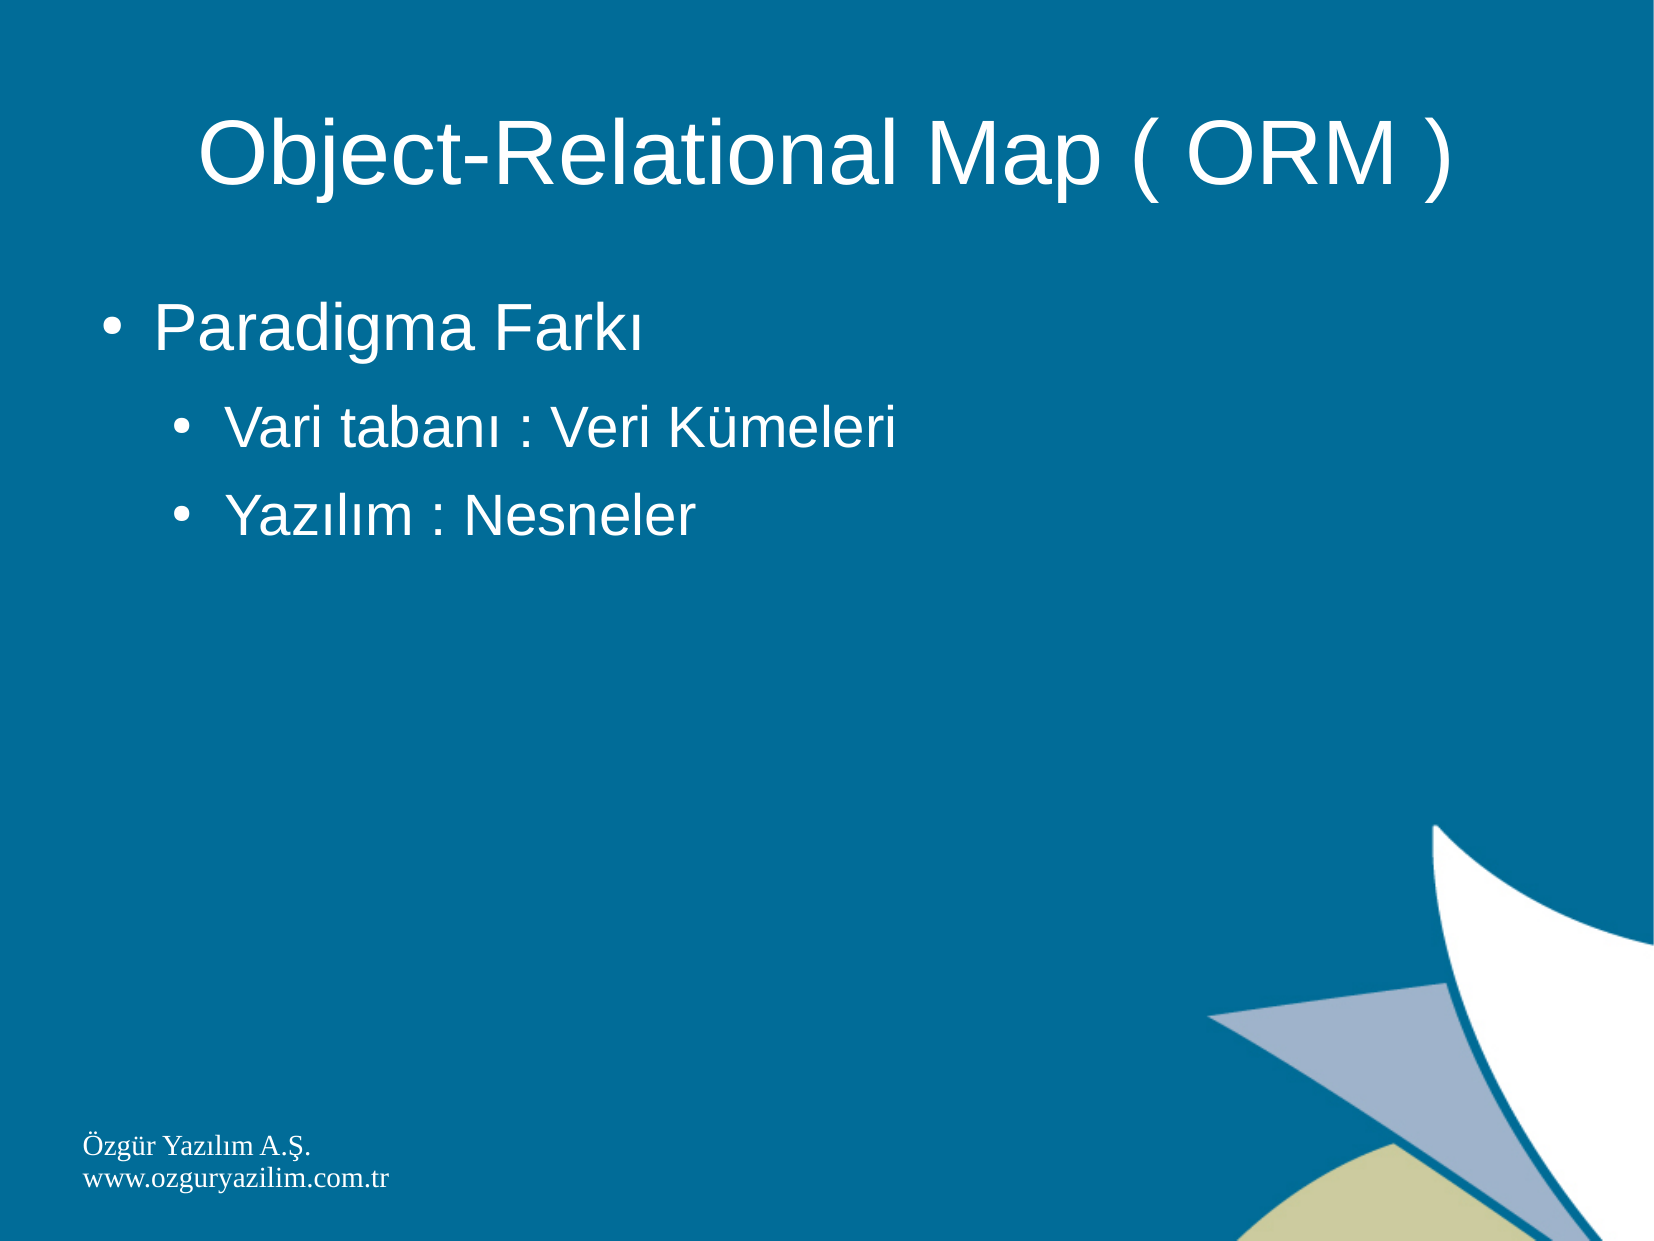

# Object-Relational Map ( ORM )
Paradigma Farkı
Vari tabanı : Veri Kümeleri
Yazılım : Nesneler